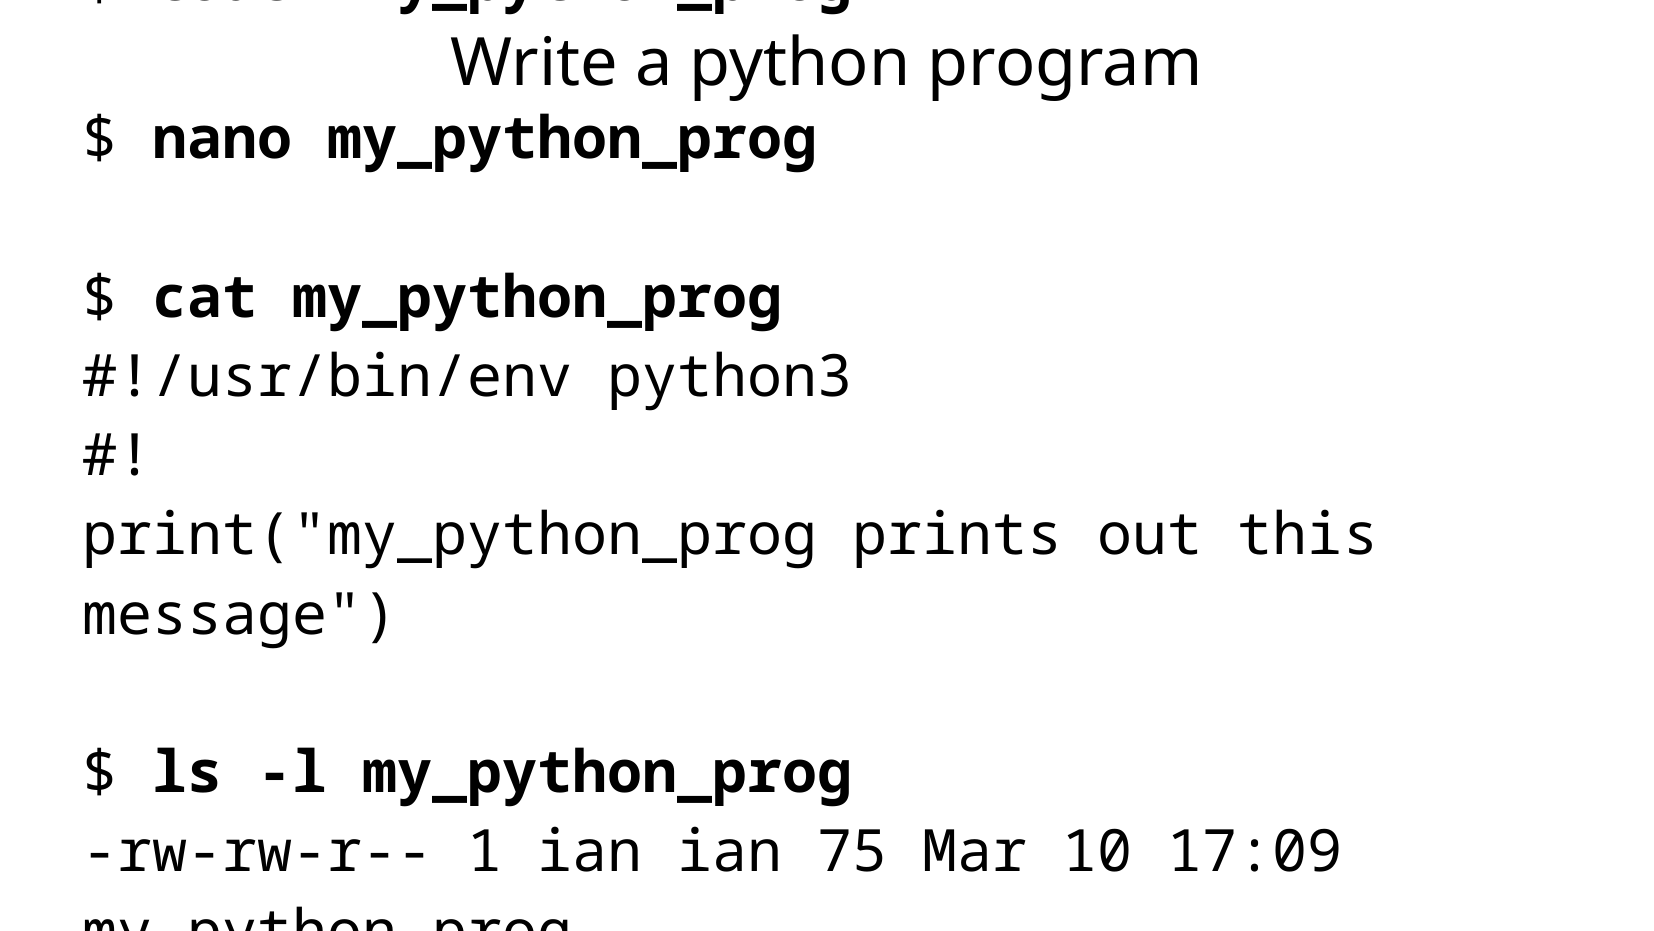

$ touch my_python_prog
$ nano my_python_prog
$ cat my_python_prog
#!/usr/bin/env python3
#!
print("my_python_prog prints out this message")
$ ls -l my_python_prog
-rw-rw-r-- 1 ian ian 75 Mar 10 17:09 my_python_prog
# Write a python program